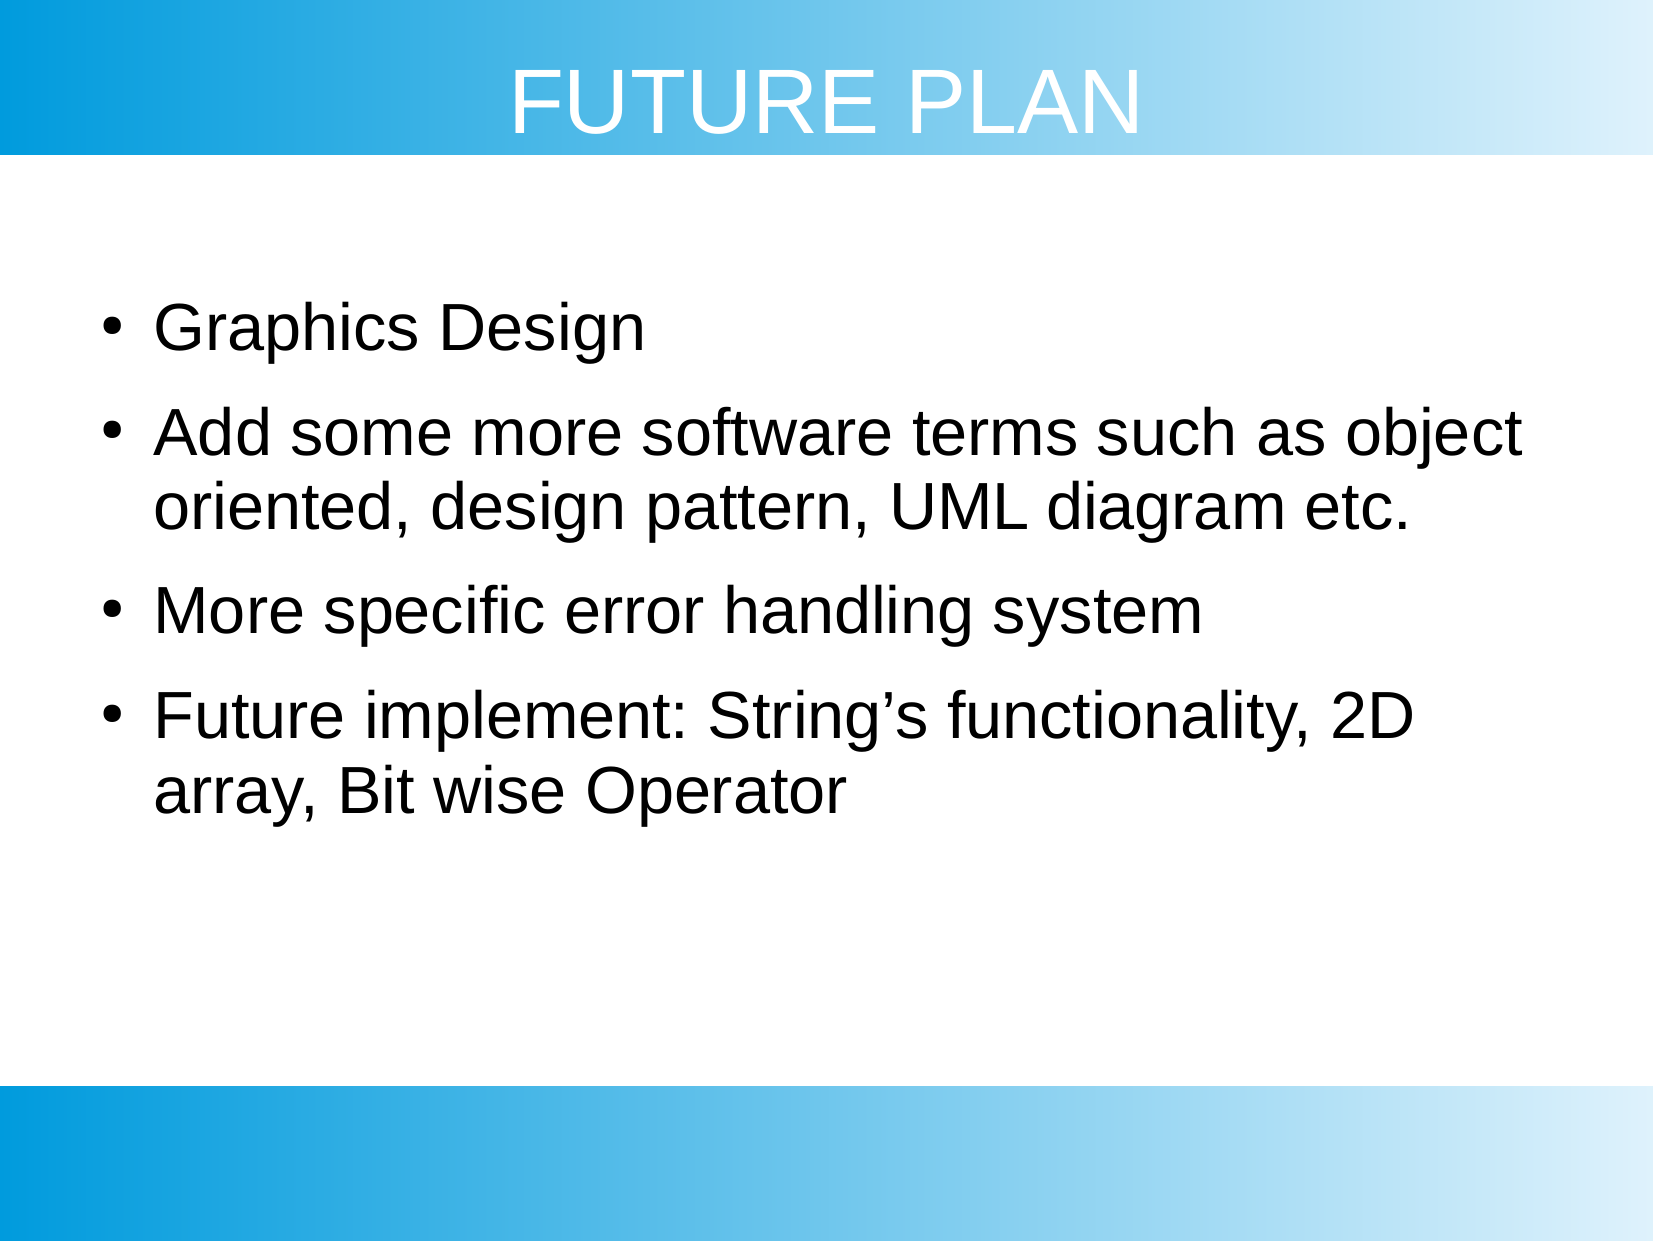

# FUTURE PLAN
Graphics Design
Add some more software terms such as object oriented, design pattern, UML diagram etc.
More specific error handling system
Future implement: String’s functionality, 2D array, Bit wise Operator